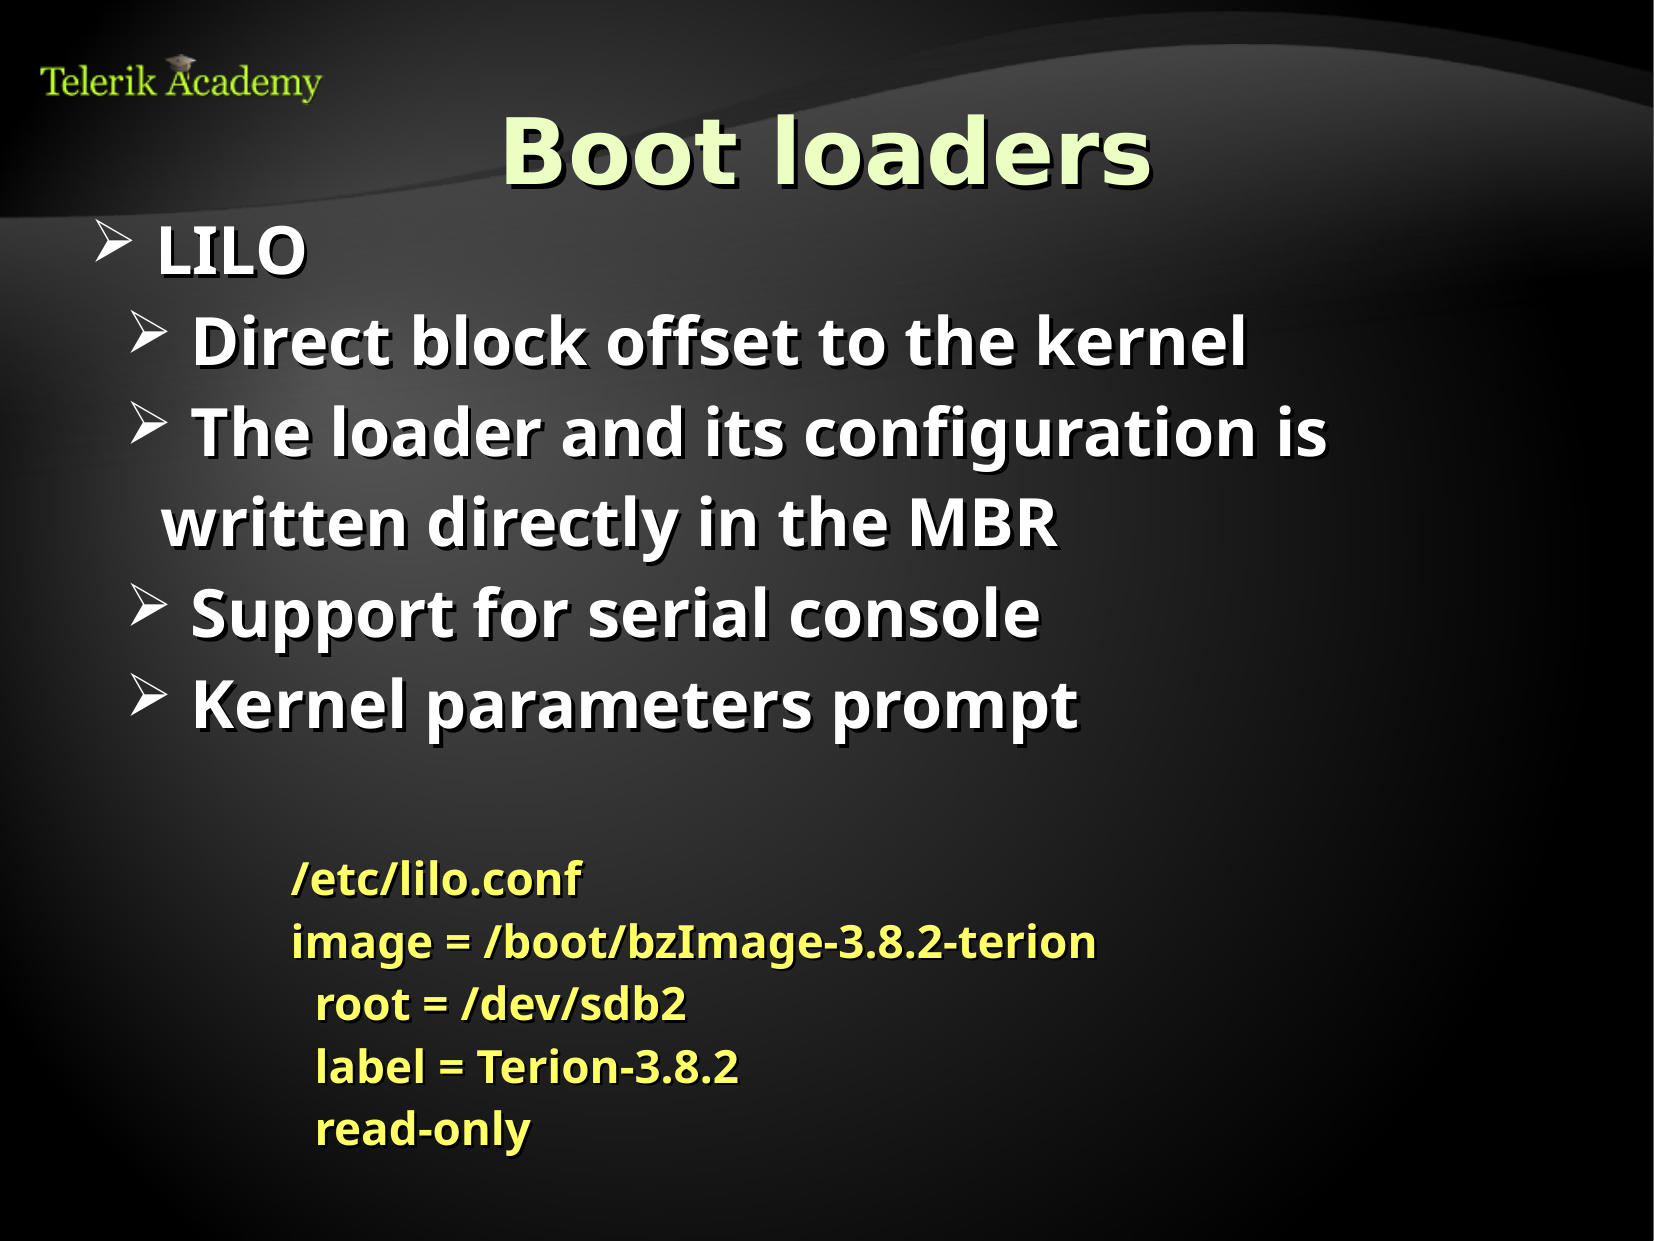

Boot loaders
# LILO
 Direct block offset to the kernel
 The loader and its configuration is written directly in the MBR
 Support for serial console
 Kernel parameters prompt
/etc/lilo.conf
image = /boot/bzImage-3.8.2-terion
 root = /dev/sdb2
 label = Terion-3.8.2
 read-only